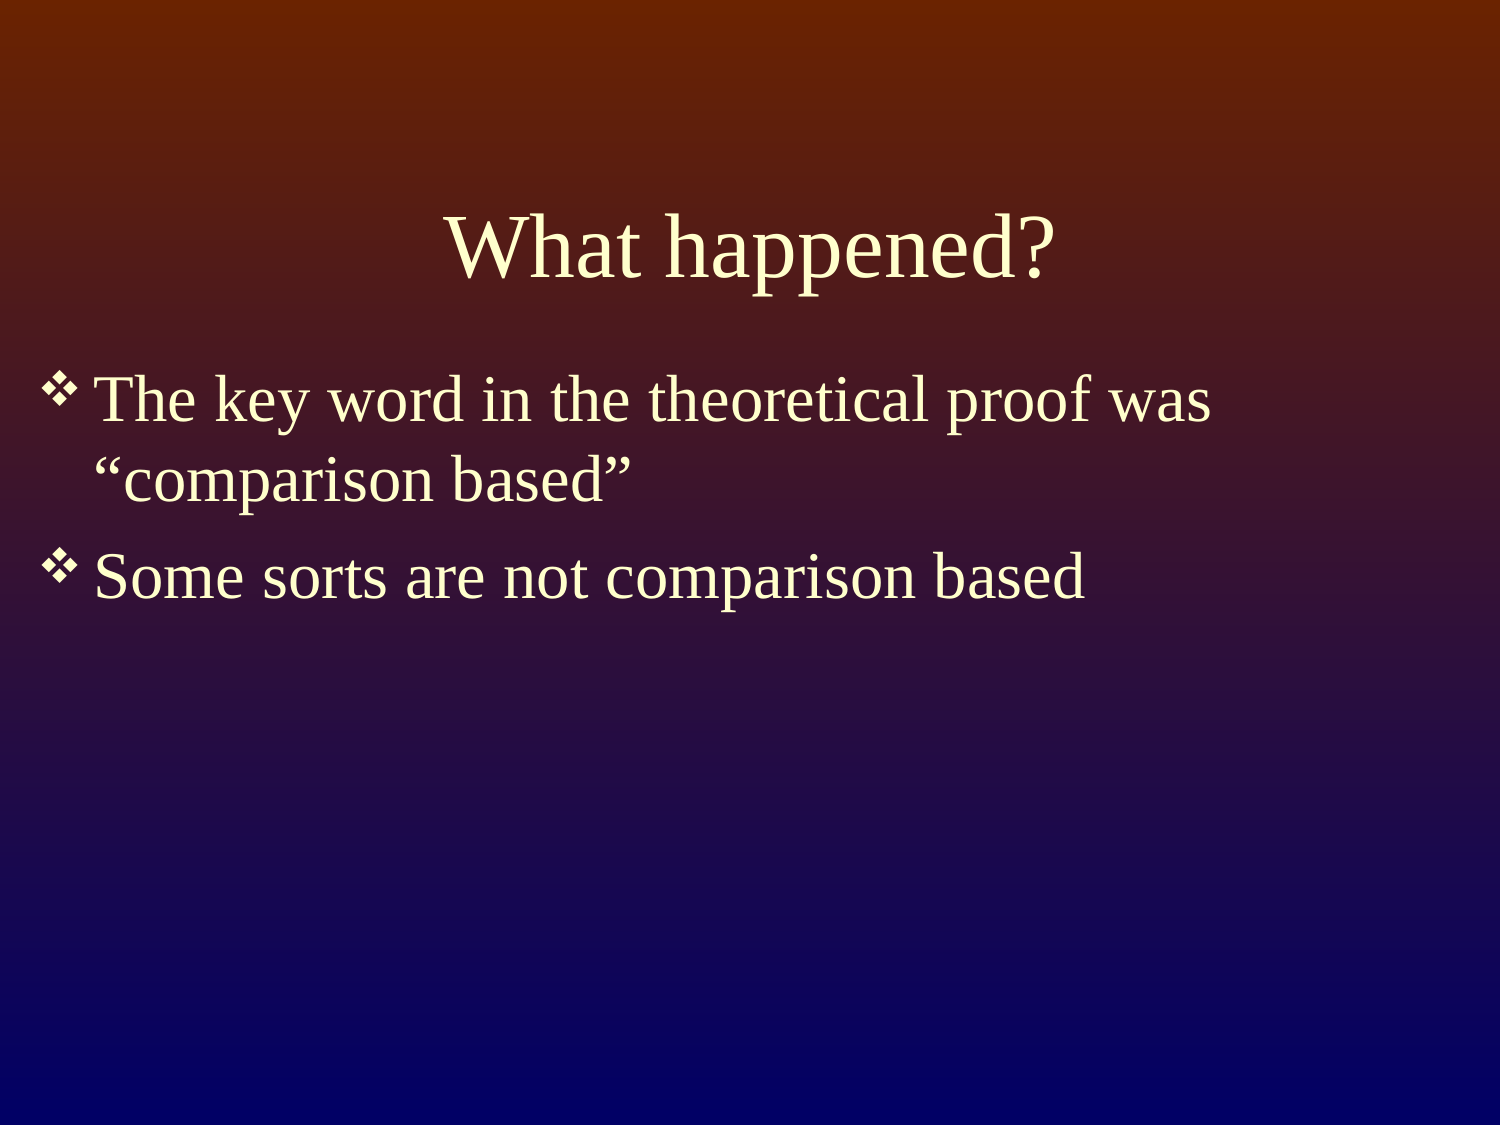

# What happened?
The key word in the theoretical proof was “comparison based”
Some sorts are not comparison based